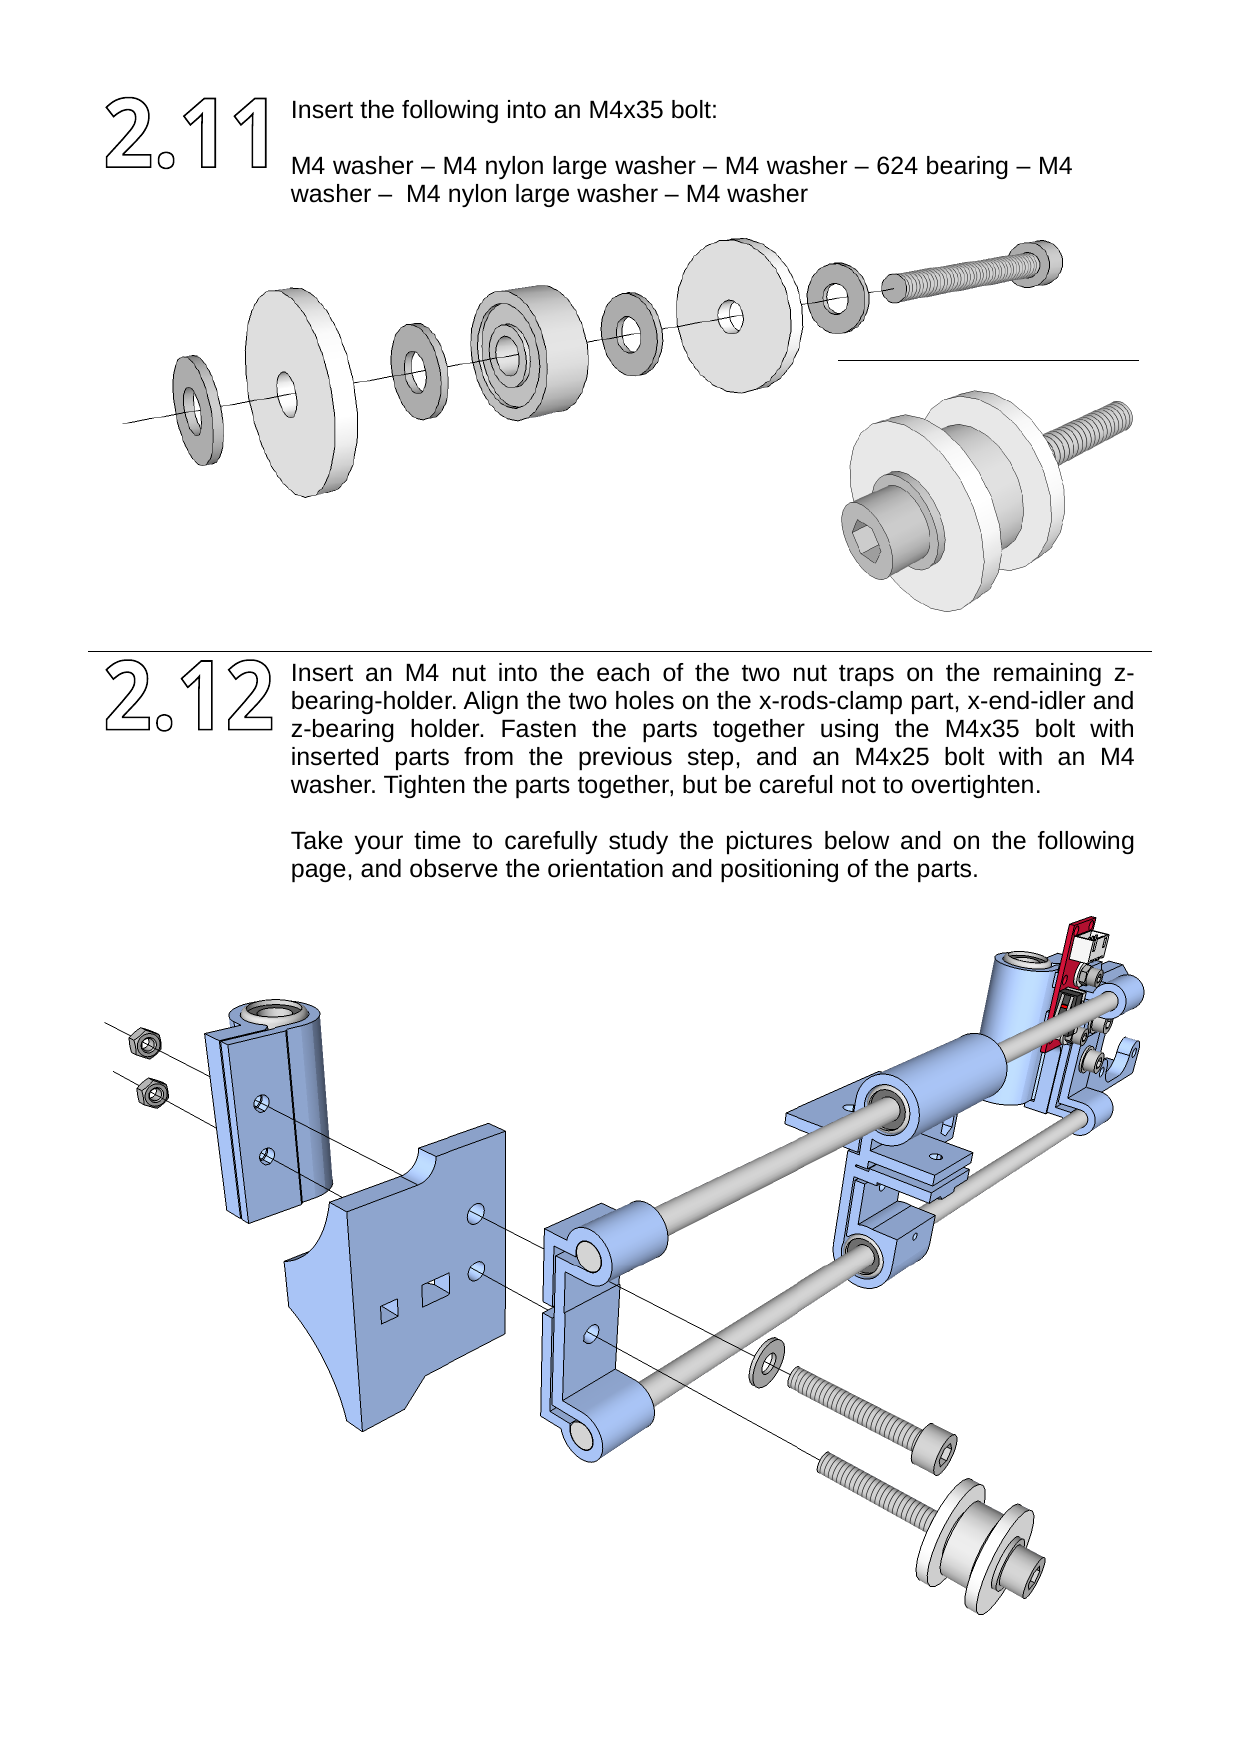

Insert the following into an M4x35 bolt:
M4 washer – M4 nylon large washer – M4 washer – 624 bearing – M4 washer – M4 nylon large washer – M4 washer
2.11
Insert an M4 nut into the each of the two nut traps on the remaining z-bearing-holder. Align the two holes on the x-rods-clamp part, x-end-idler and z-bearing holder. Fasten the parts together using the M4x35 bolt with inserted parts from the previous step, and an M4x25 bolt with an M4 washer. Tighten the parts together, but be careful not to overtighten.
Take your time to carefully study the pictures below and on the following page, and observe the orientation and positioning of the parts.
2.12